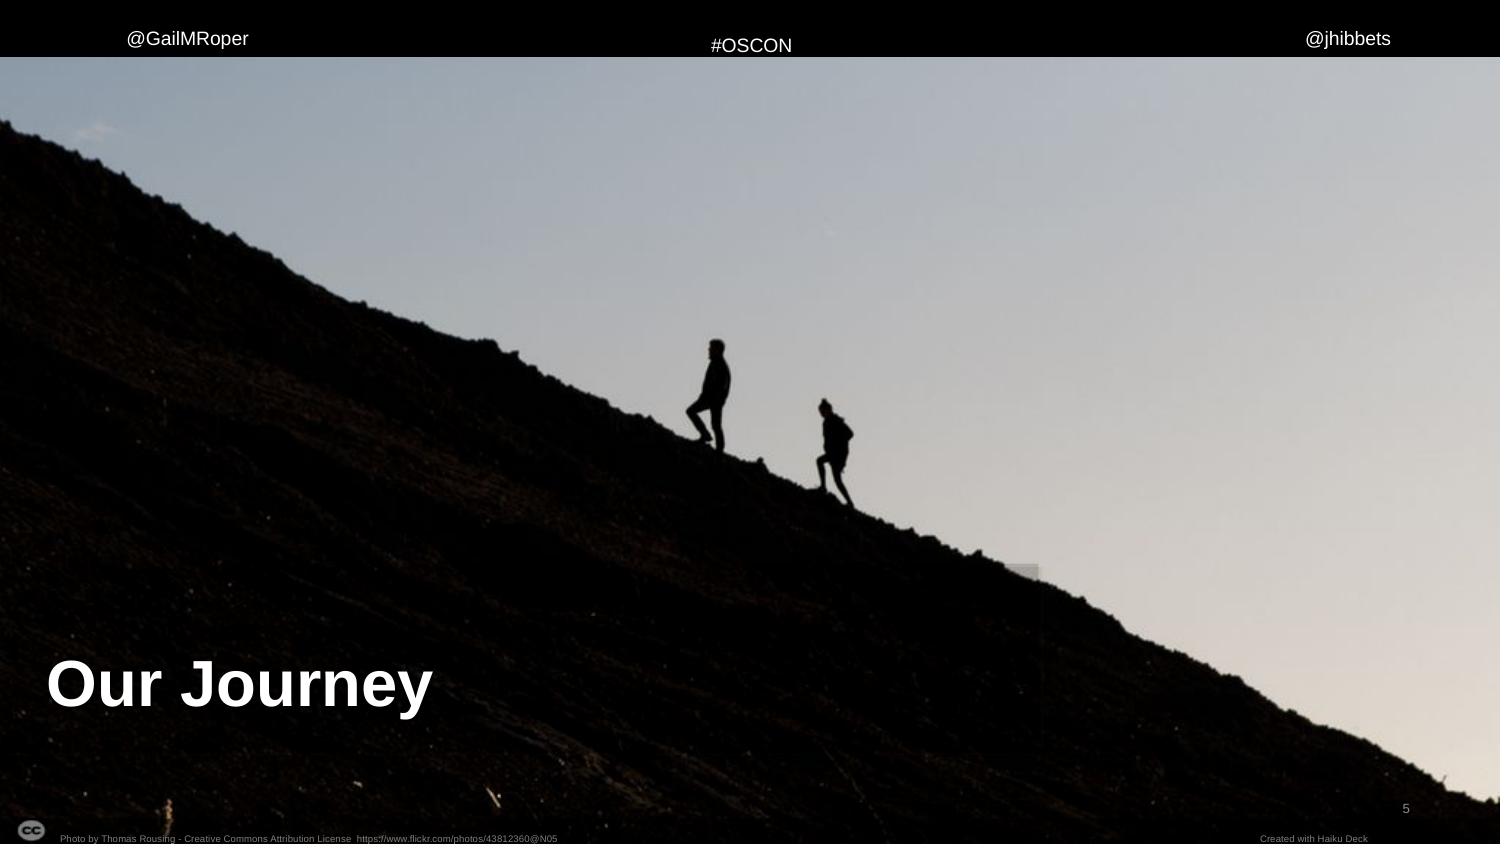

Our Journey
Photo by Thomas Rousing - Creative Commons Attribution License https://www.flickr.com/photos/43812360@N05
Created with Haiku Deck